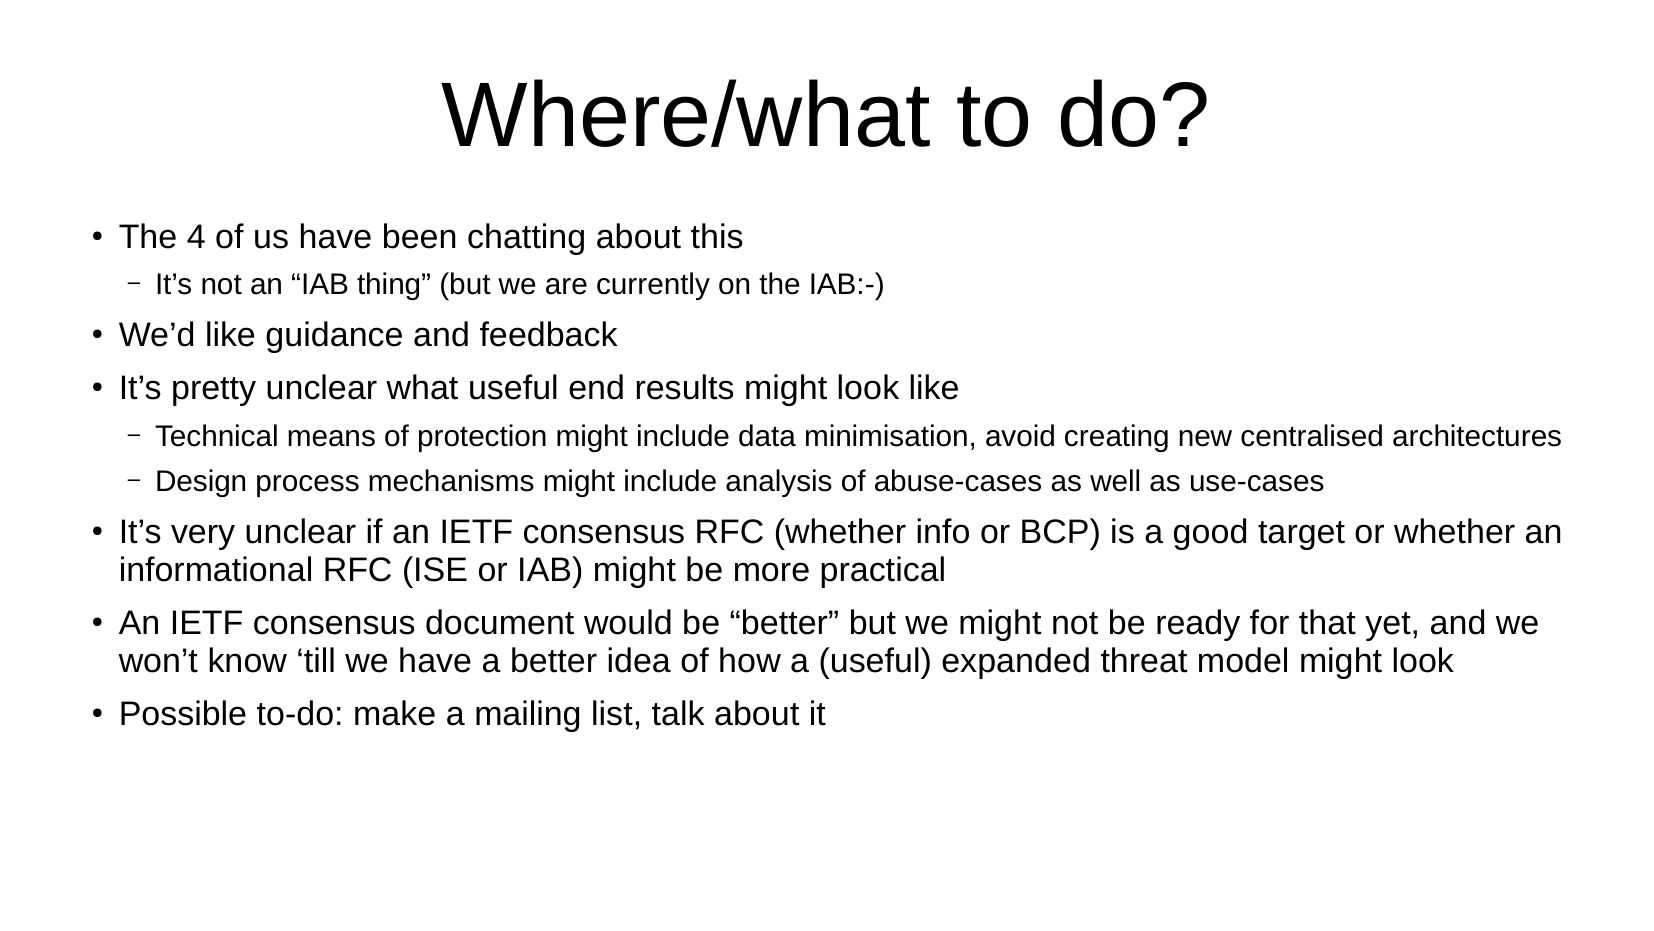

# Where/what to do?
The 4 of us have been chatting about this
It’s not an “IAB thing” (but we are currently on the IAB:-)
We’d like guidance and feedback
It’s pretty unclear what useful end results might look like
Technical means of protection might include data minimisation, avoid creating new centralised architectures
Design process mechanisms might include analysis of abuse-cases as well as use-cases
It’s very unclear if an IETF consensus RFC (whether info or BCP) is a good target or whether an informational RFC (ISE or IAB) might be more practical
An IETF consensus document would be “better” but we might not be ready for that yet, and we won’t know ‘till we have a better idea of how a (useful) expanded threat model might look
Possible to-do: make a mailing list, talk about it